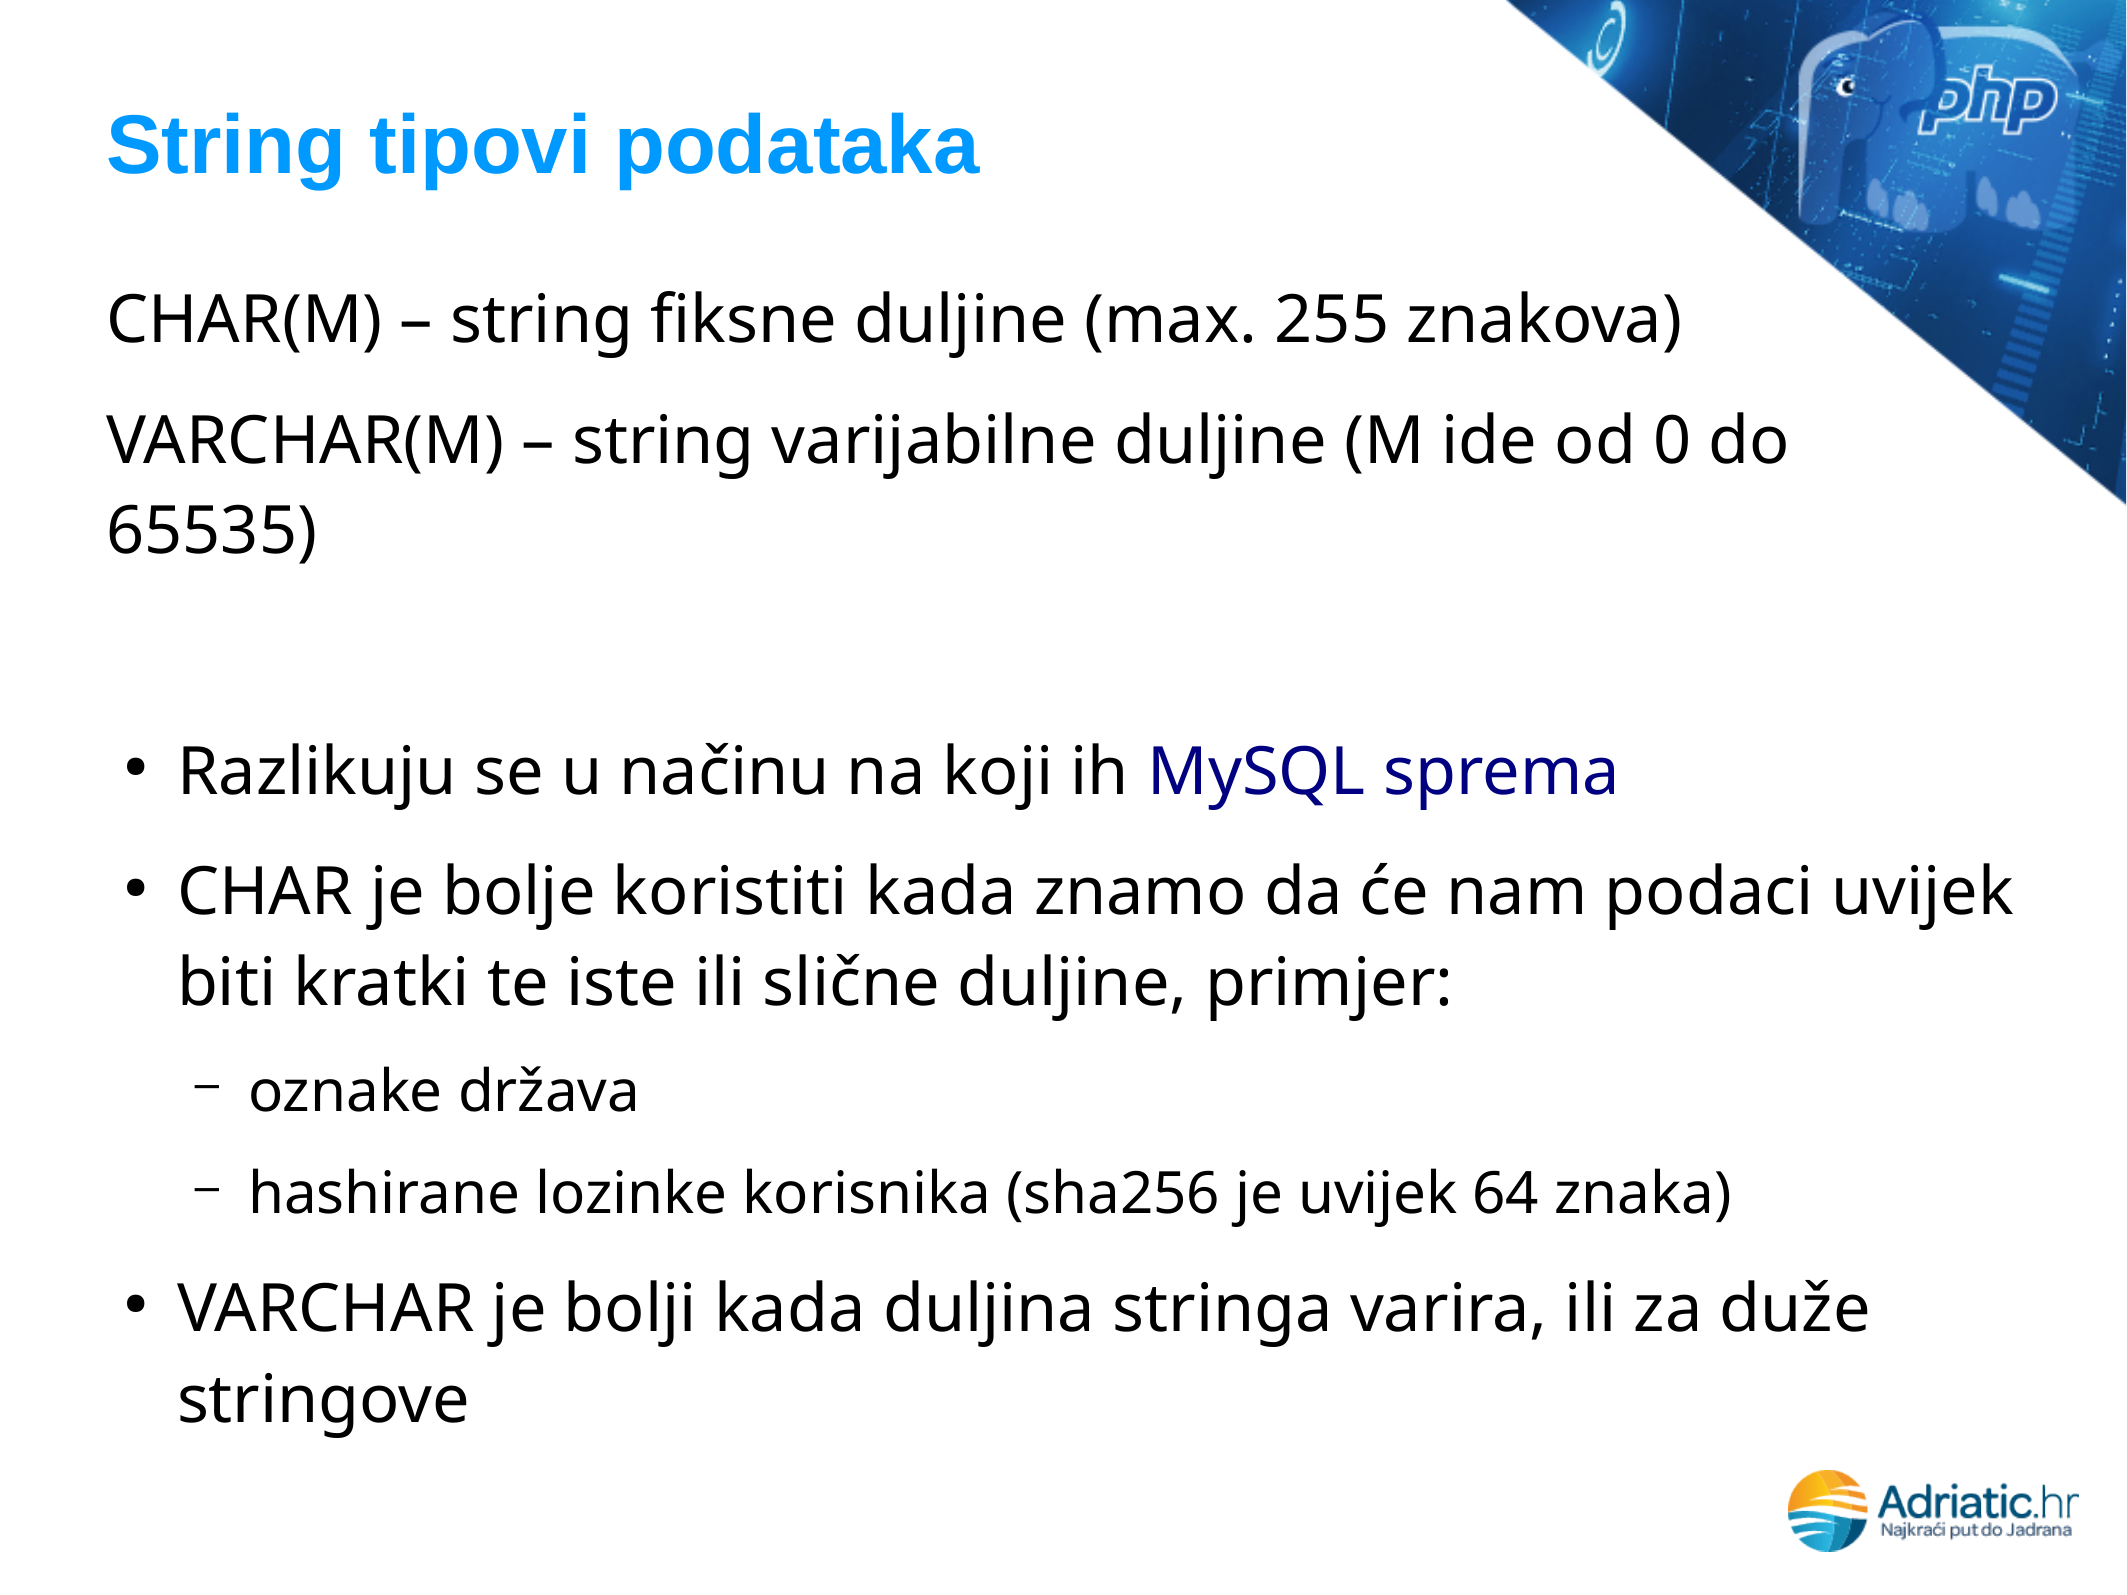

# String tipovi podataka
CHAR(M) – string fiksne duljine (max. 255 znakova)
VARCHAR(M) – string varijabilne duljine (M ide od 0 do 65535)
Razlikuju se u načinu na koji ih MySQL sprema
CHAR je bolje koristiti kada znamo da će nam podaci uvijek biti kratki te iste ili slične duljine, primjer:
oznake država
hashirane lozinke korisnika (sha256 je uvijek 64 znaka)
VARCHAR je bolji kada duljina stringa varira, ili za duže stringove